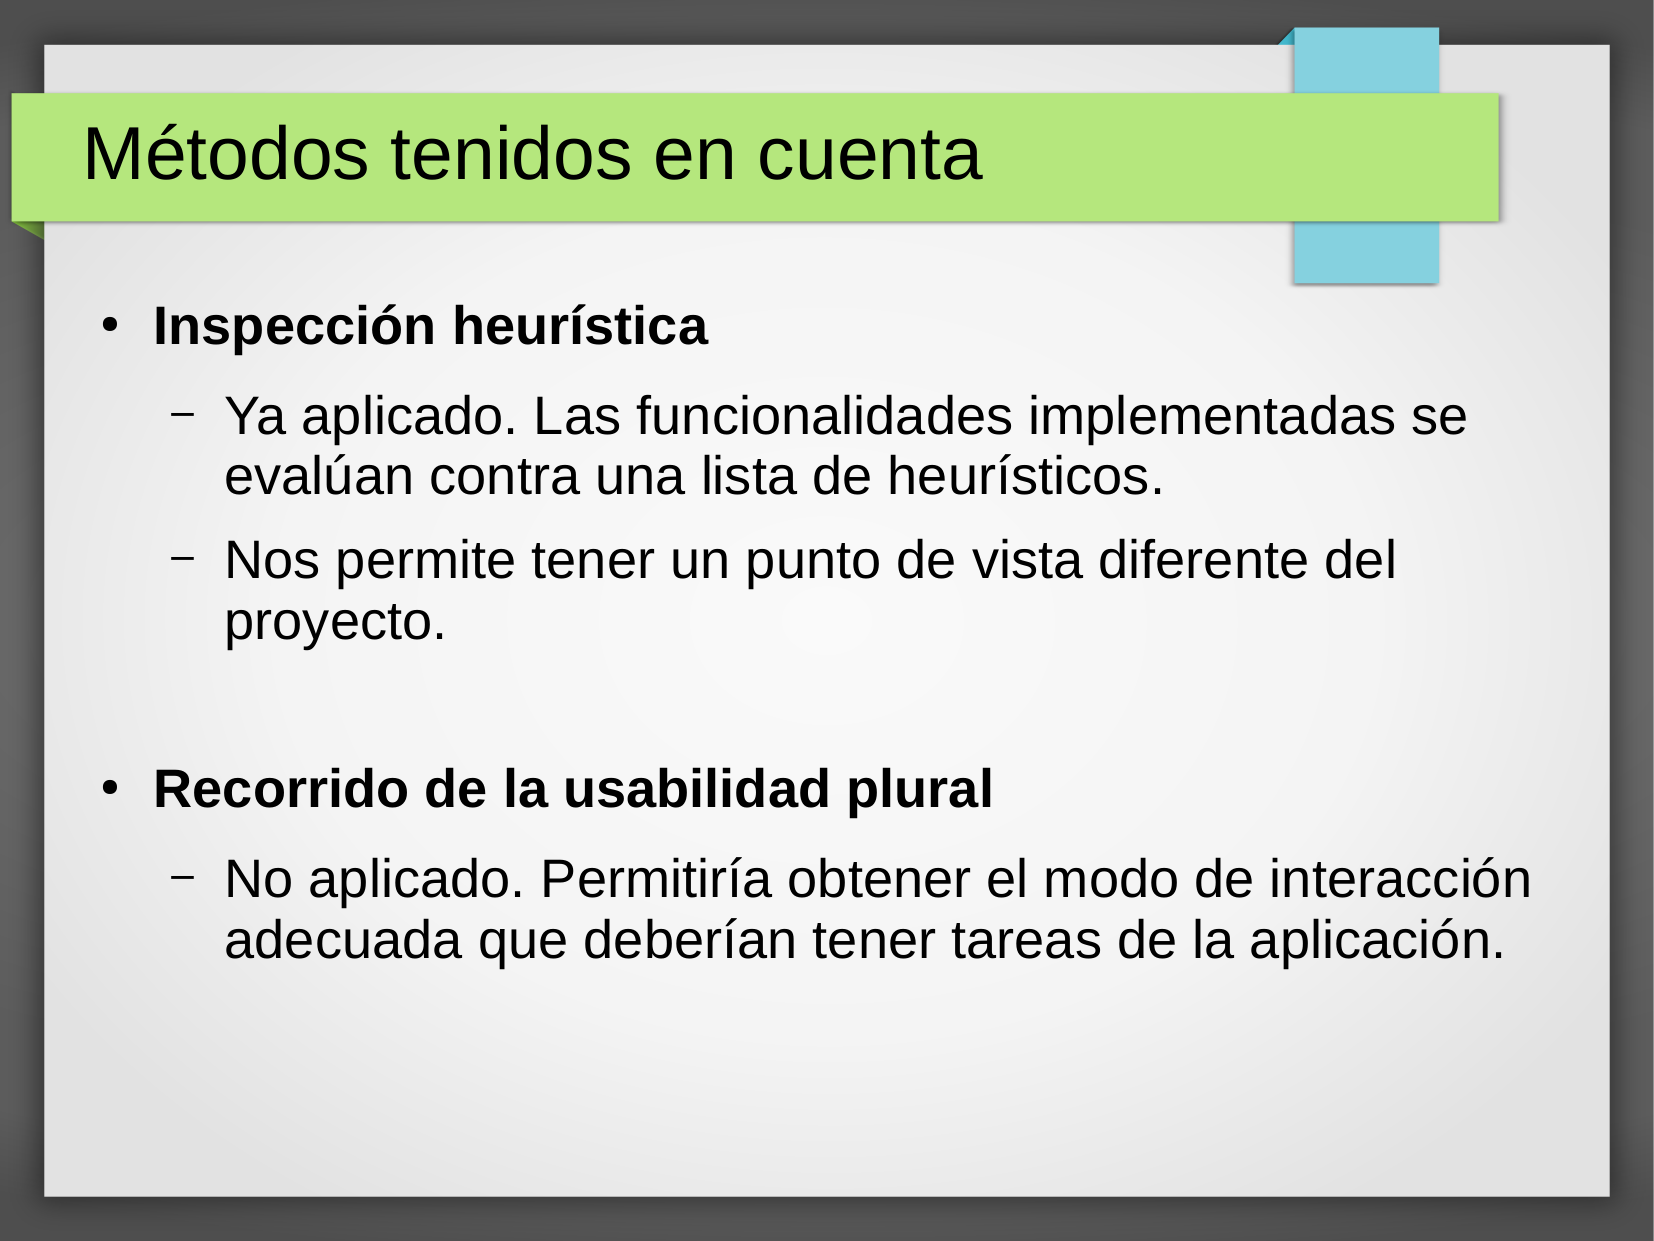

# Métodos tenidos en cuenta
Inspección heurística
Ya aplicado. Las funcionalidades implementadas se evalúan contra una lista de heurísticos.
Nos permite tener un punto de vista diferente del proyecto.
Recorrido de la usabilidad plural
No aplicado. Permitiría obtener el modo de interacción adecuada que deberían tener tareas de la aplicación.